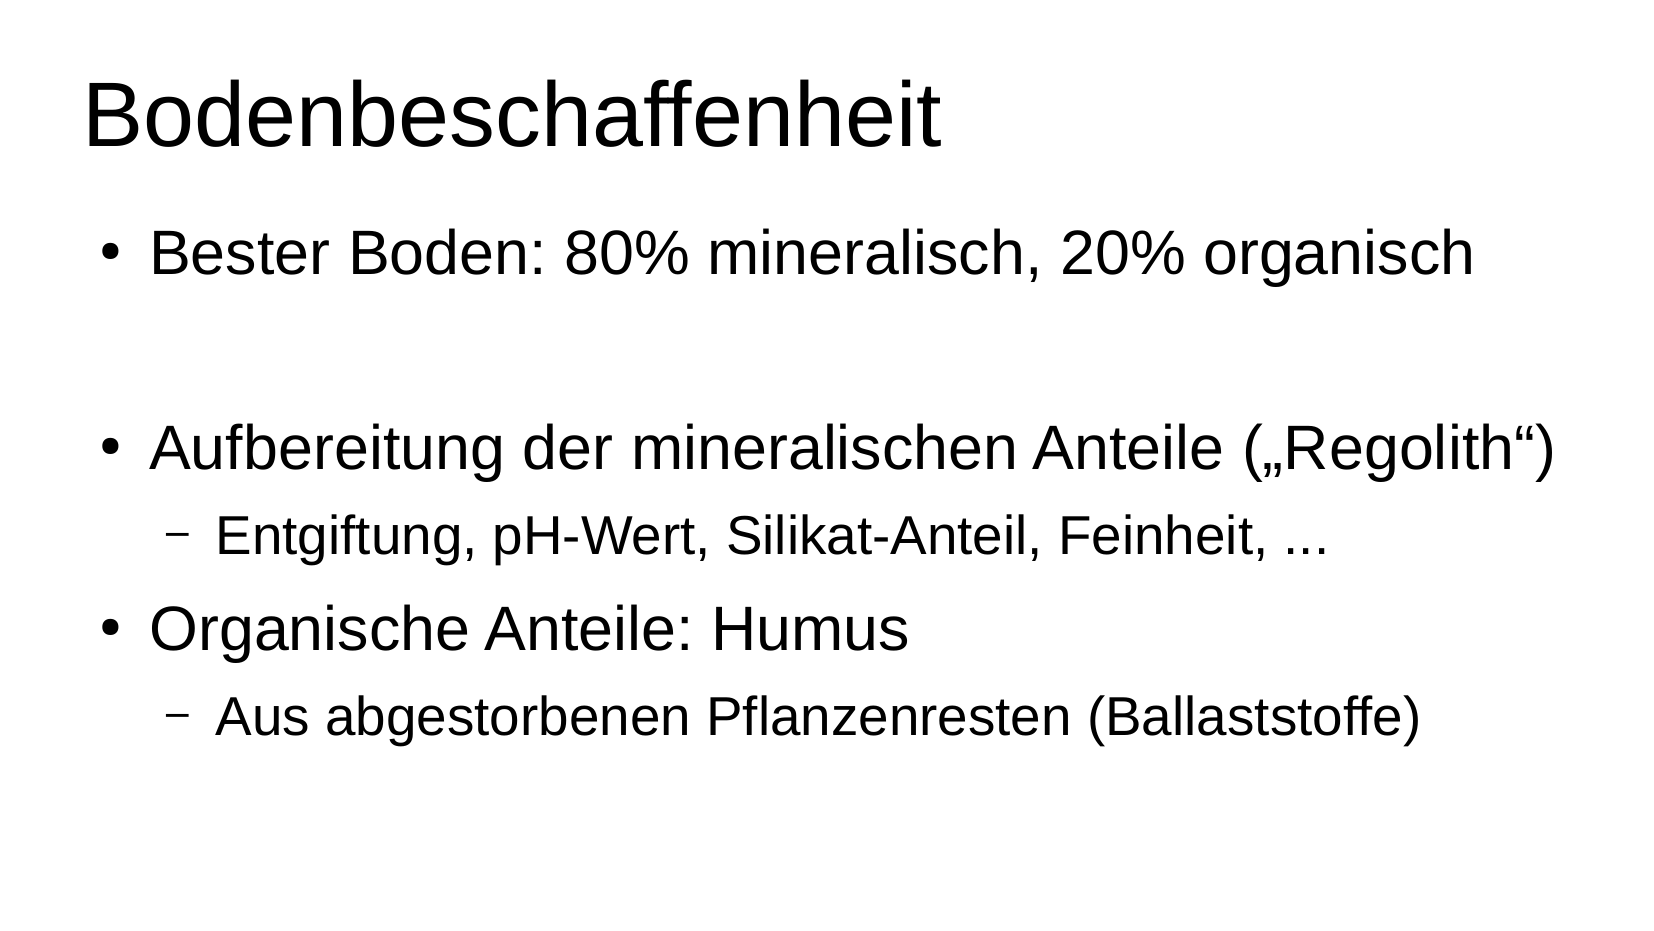

# Bodenbeschaffenheit
Bester Boden: 80% mineralisch, 20% organisch
Aufbereitung der mineralischen Anteile („Regolith“)
Entgiftung, pH-Wert, Silikat-Anteil, Feinheit, ...
Organische Anteile: Humus
Aus abgestorbenen Pflanzenresten (Ballaststoffe)